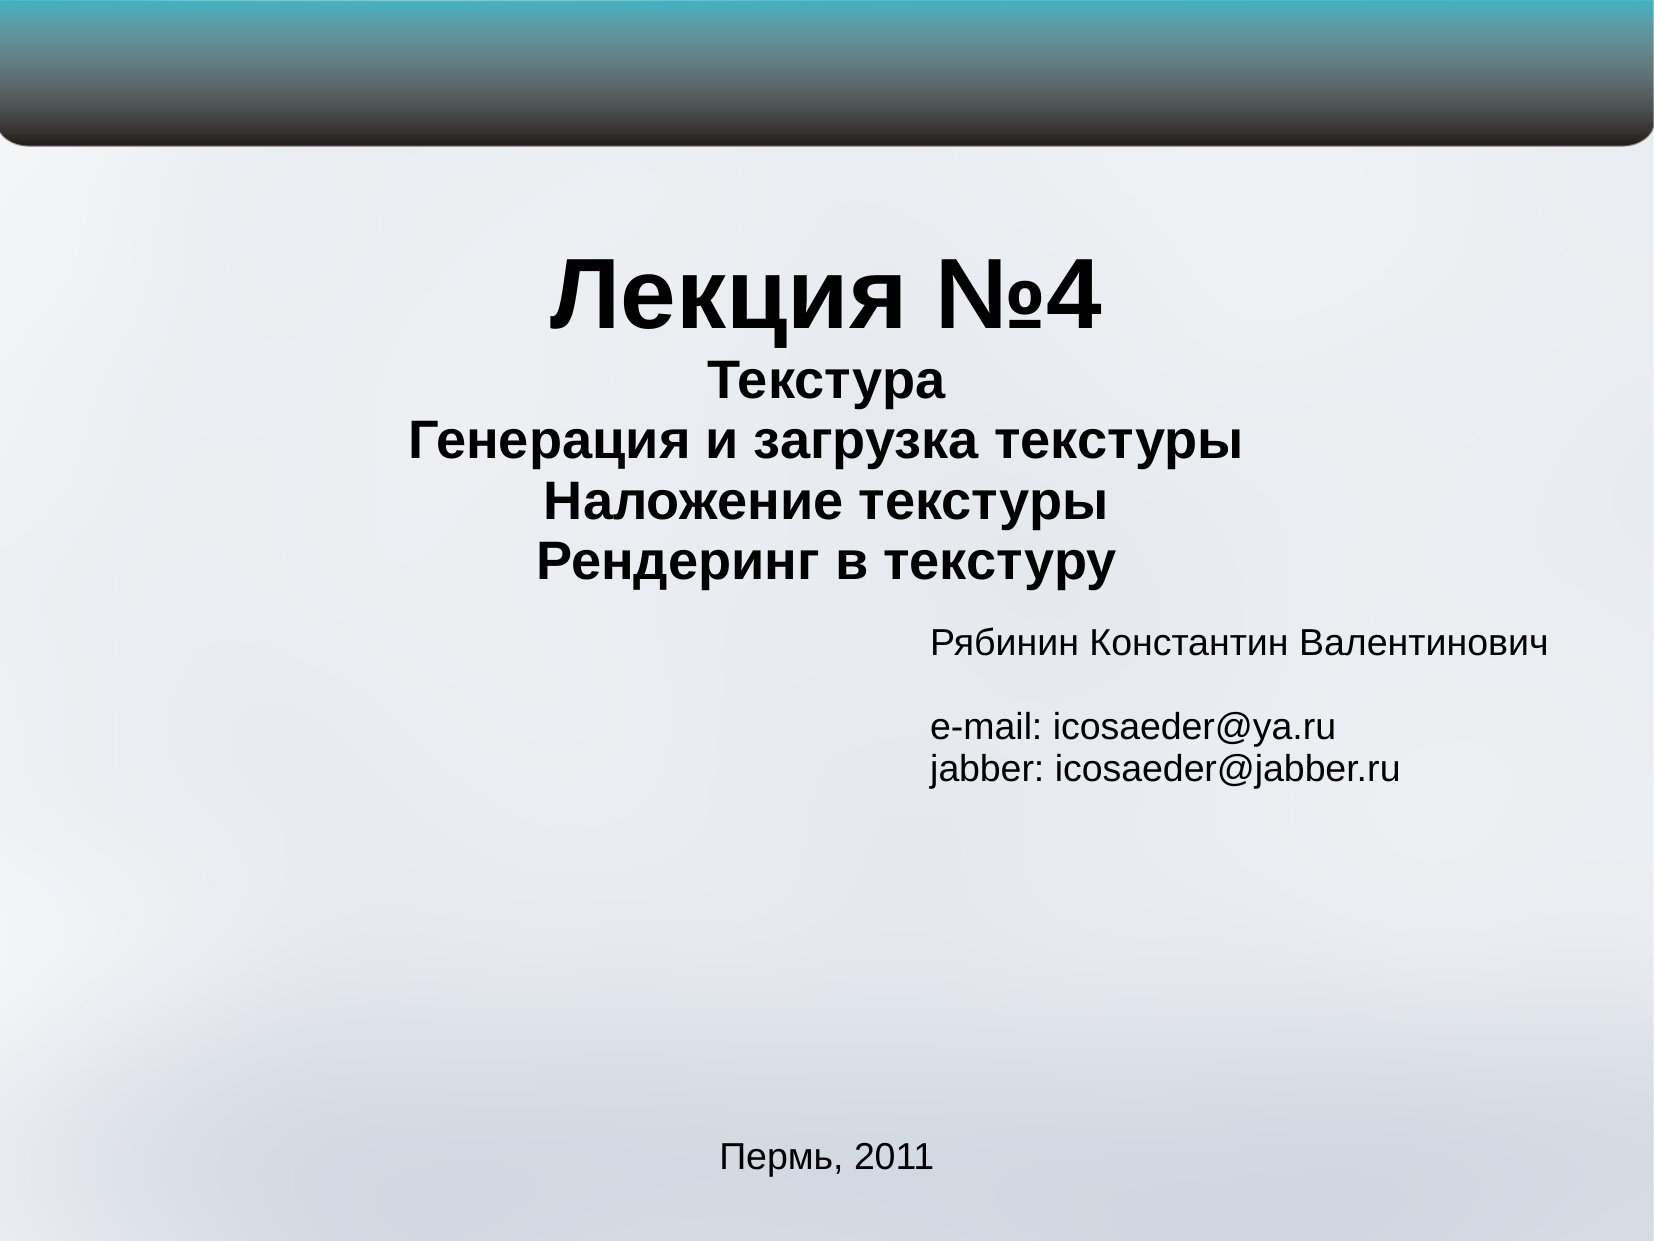

Лекция №4
Текстура
Генерация и загрузка текстуры
Наложение текстуры
Рендеринг в текстуру
Рябинин Константин Валентинович
e-mail: icosaeder@ya.ru
jabber: icosaeder@jabber.ru
Пермь, 2011